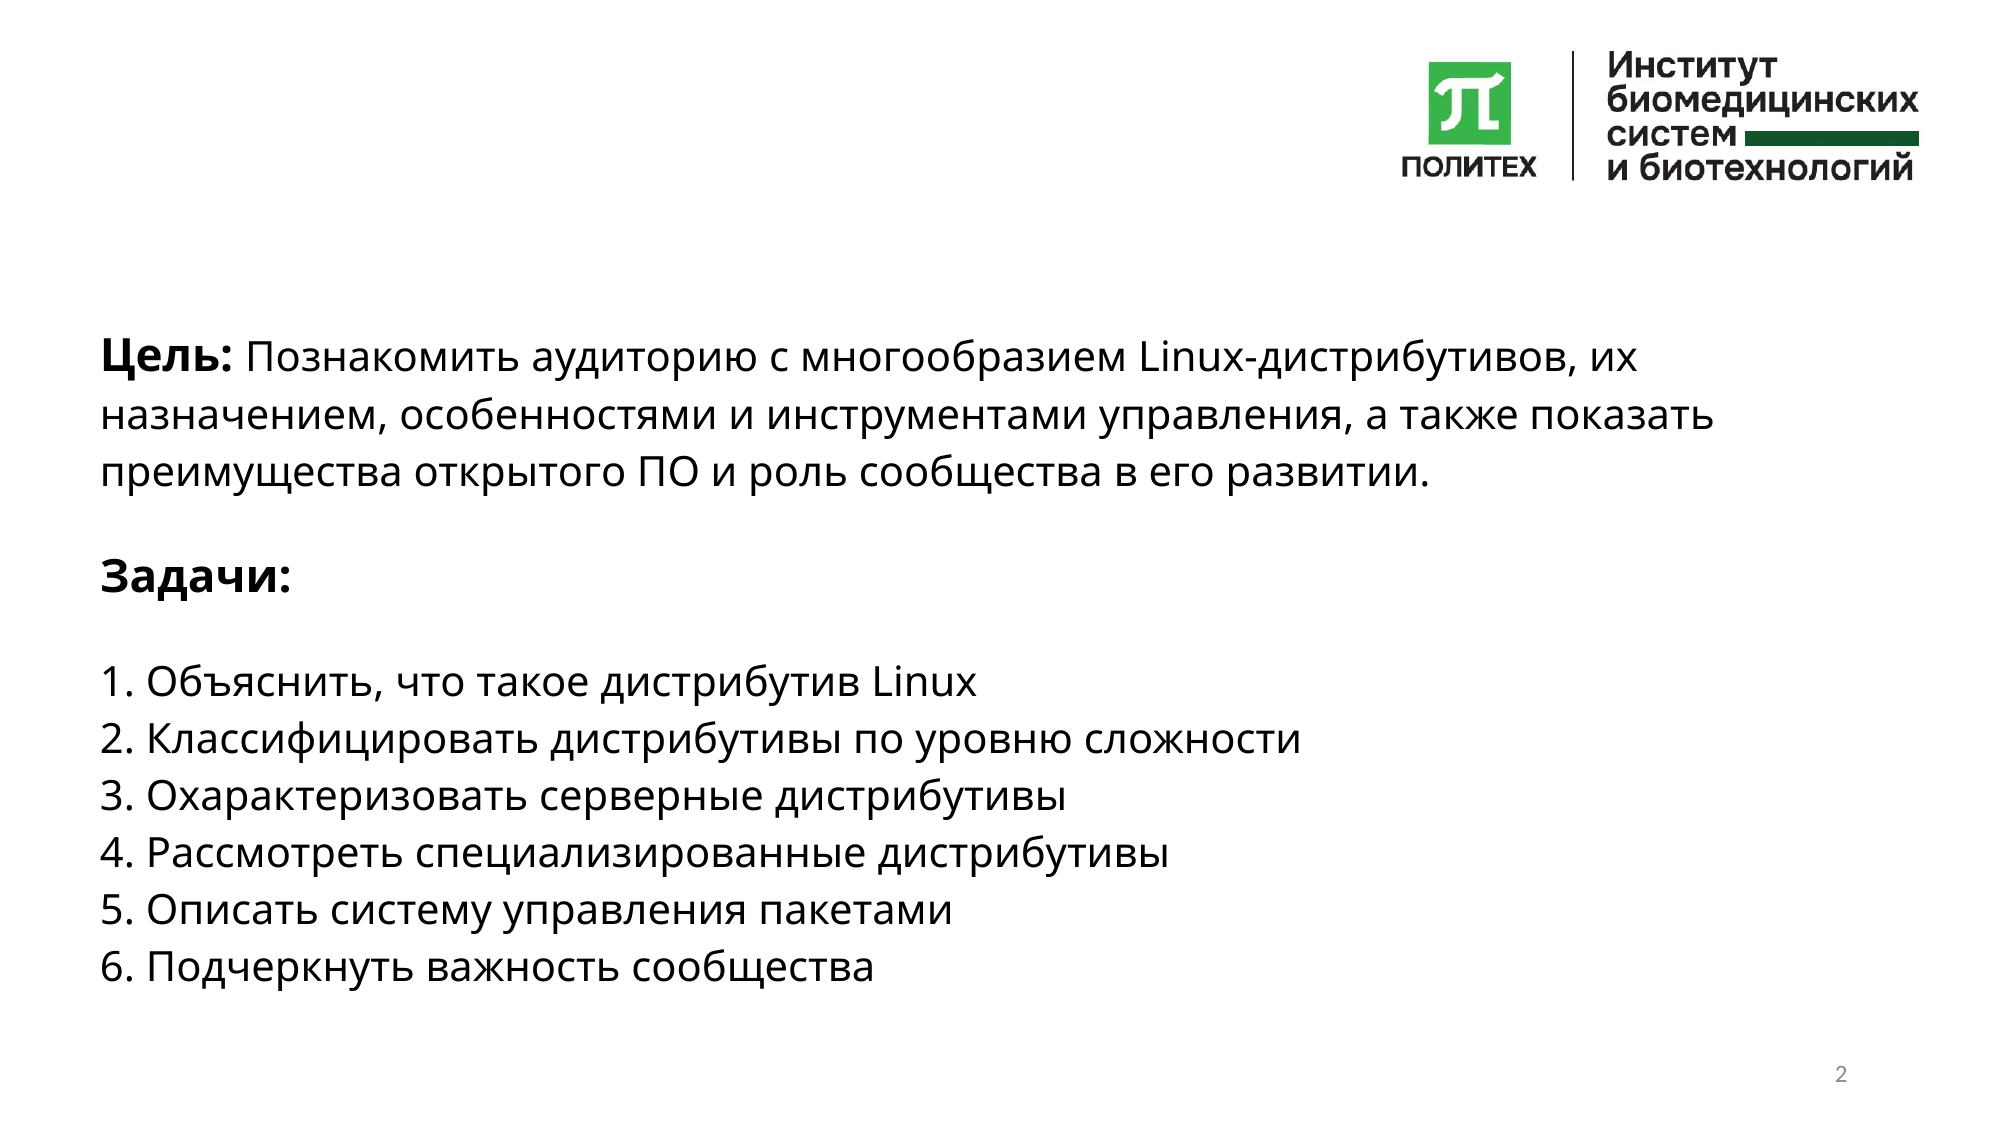

# Цель: Познакомить аудиторию с многообразием Linux-дистрибутивов, их назначением, особенностями и инструментами управления, а также показать преимущества открытого ПО и роль сообщества в его развитии.
Задачи:
1. Объяснить, что такое дистрибутив Linux
2. Классифицировать дистрибутивы по уровню сложности
3. Охарактеризовать серверные дистрибутивы
4. Рассмотреть специализированные дистрибутивы
5. Описать систему управления пакетами
6. Подчеркнуть важность сообщества
2